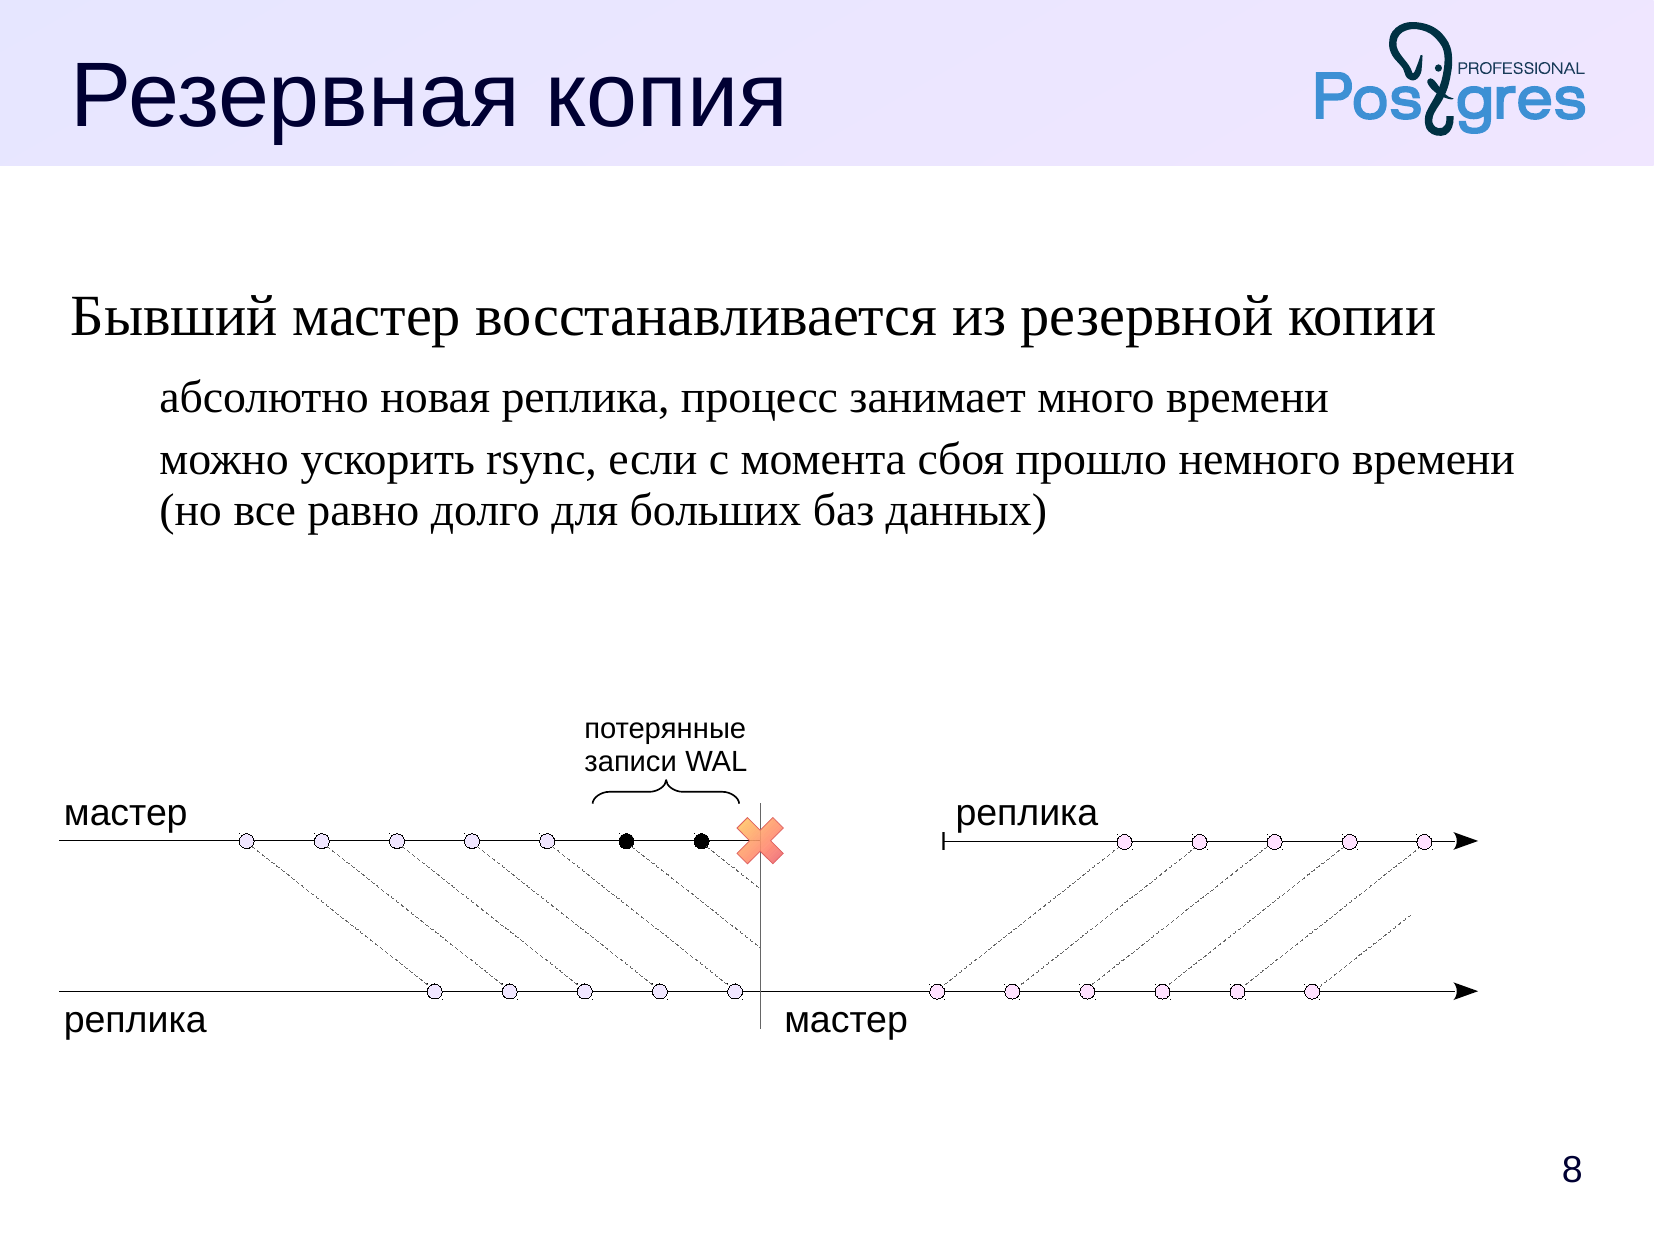

# Резервная копия
Бывший мастер восстанавливается из резервной копии
абсолютно новая реплика, процесс занимает много времени
можно ускорить rsync, если с момента сбоя прошло немного времени
(но все равно долго для больших баз данных)
потерянные
записи WAL
мастер
реплика
реплика
мастер